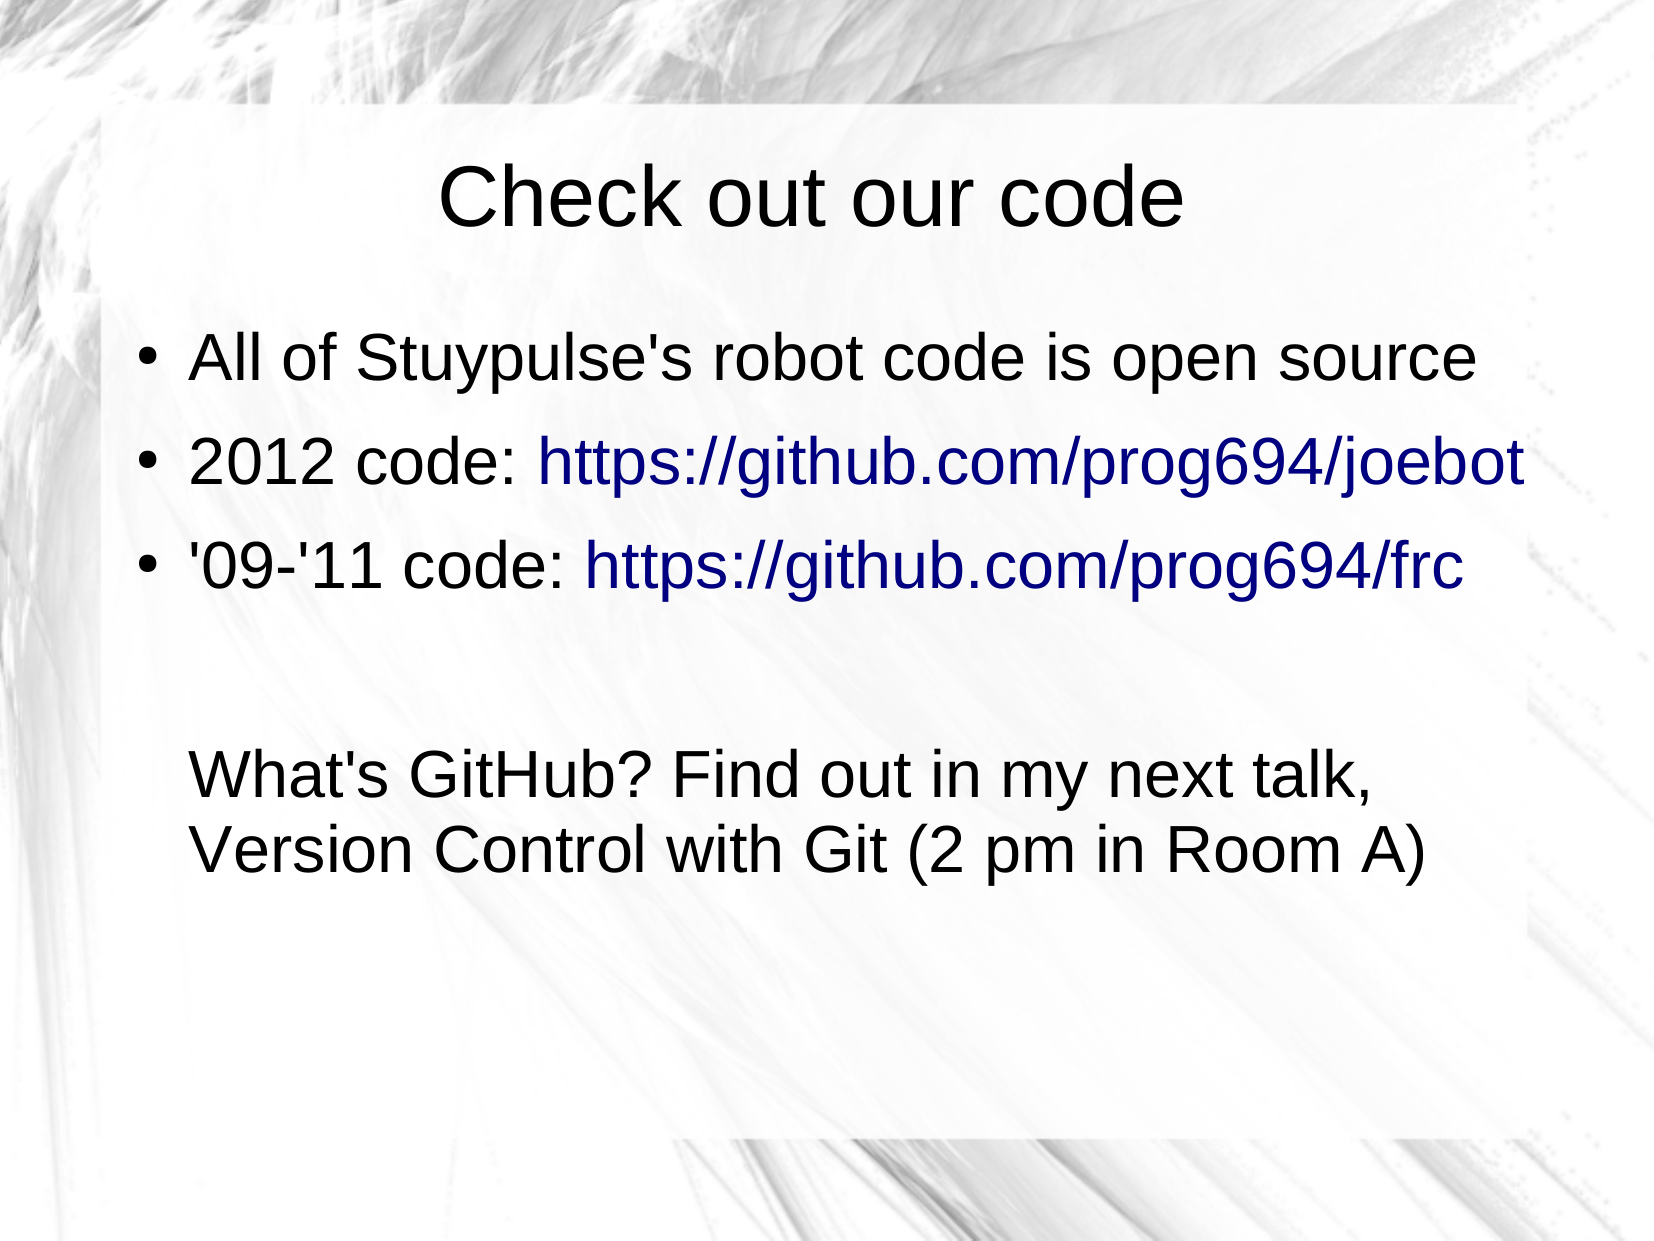

# Check out our code
All of Stuypulse's robot code is open source
2012 code: https://github.com/prog694/joebot
'09-'11 code: https://github.com/prog694/frc
What's GitHub? Find out in my next talk, Version Control with Git (2 pm in Room A)